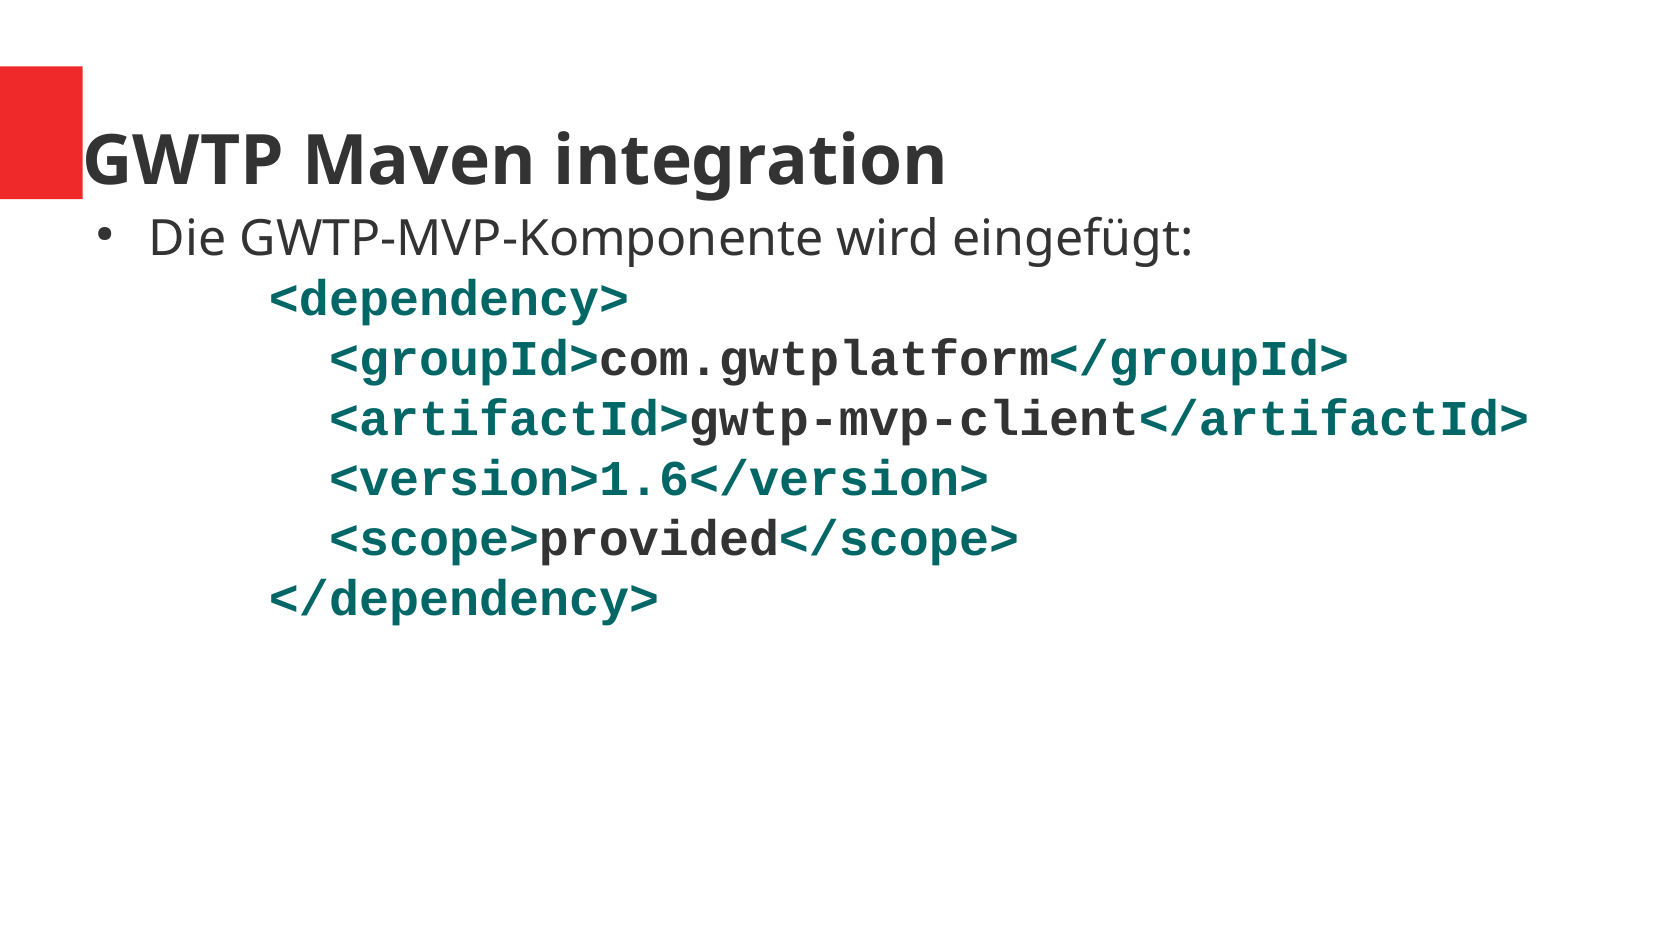

# GWTP Maven integration
Die GWTP-MVP-Komponente wird eingefügt:
 <dependency>
 <groupId>com.gwtplatform</groupId>
 <artifactId>gwtp-mvp-client</artifactId>
 <version>1.6</version>
 <scope>provided</scope>
 </dependency>